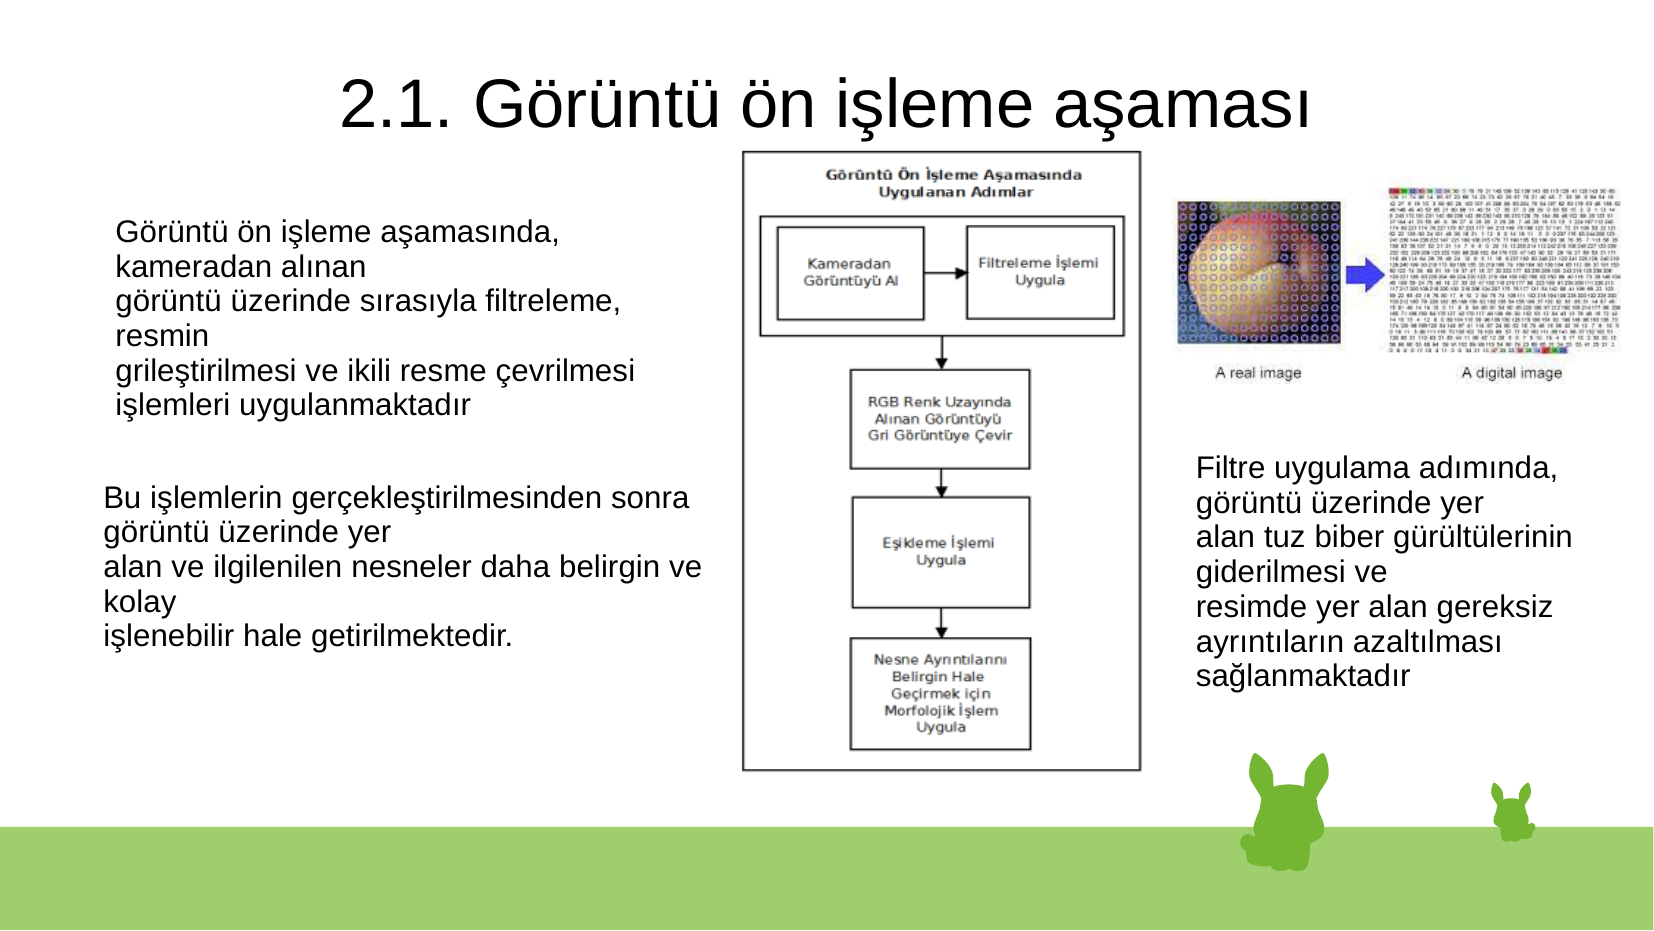

# 2.1. Görüntü ön işleme aşaması
Görüntü ön işleme aşamasında, kameradan alınan
görüntü üzerinde sırasıyla filtreleme, resmin
grileştirilmesi ve ikili resme çevrilmesi işlemleri uygulanmaktadır
Filtre uygulama adımında, görüntü üzerinde yer
alan tuz biber gürültülerinin giderilmesi ve
resimde yer alan gereksiz ayrıntıların azaltılması
sağlanmaktadır
Bu işlemlerin gerçekleştirilmesinden sonra görüntü üzerinde yer
alan ve ilgilenilen nesneler daha belirgin ve kolay
işlenebilir hale getirilmektedir.